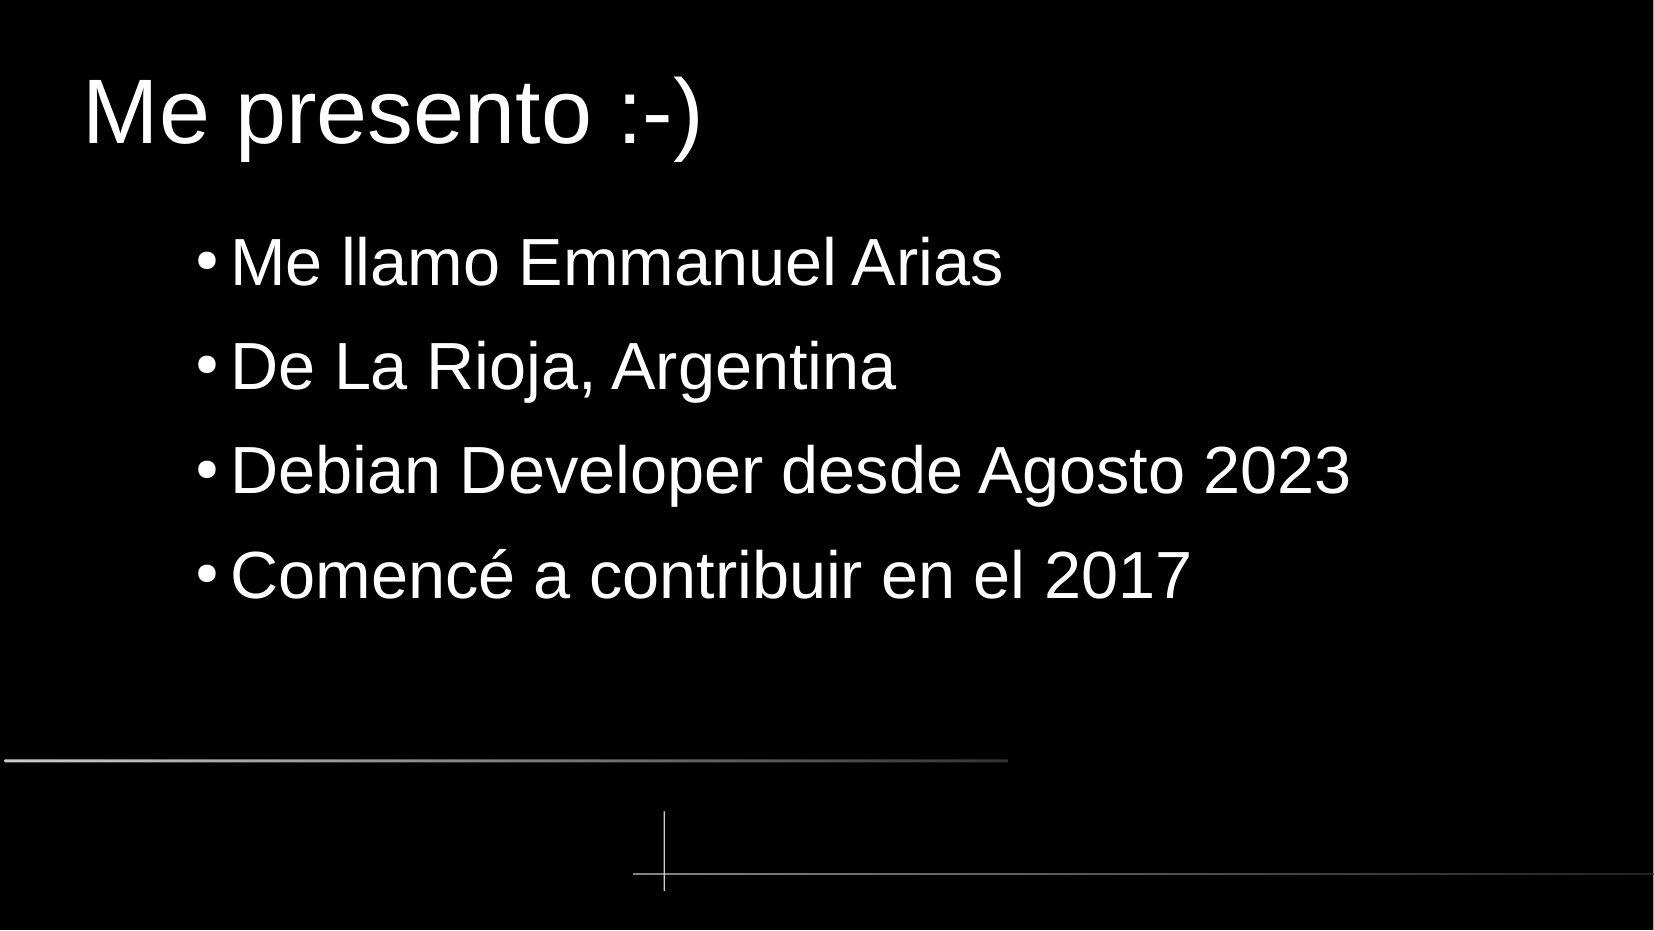

# Me presento :-)
Me llamo Emmanuel Arias
De La Rioja, Argentina
Debian Developer desde Agosto 2023
Comencé a contribuir en el 2017